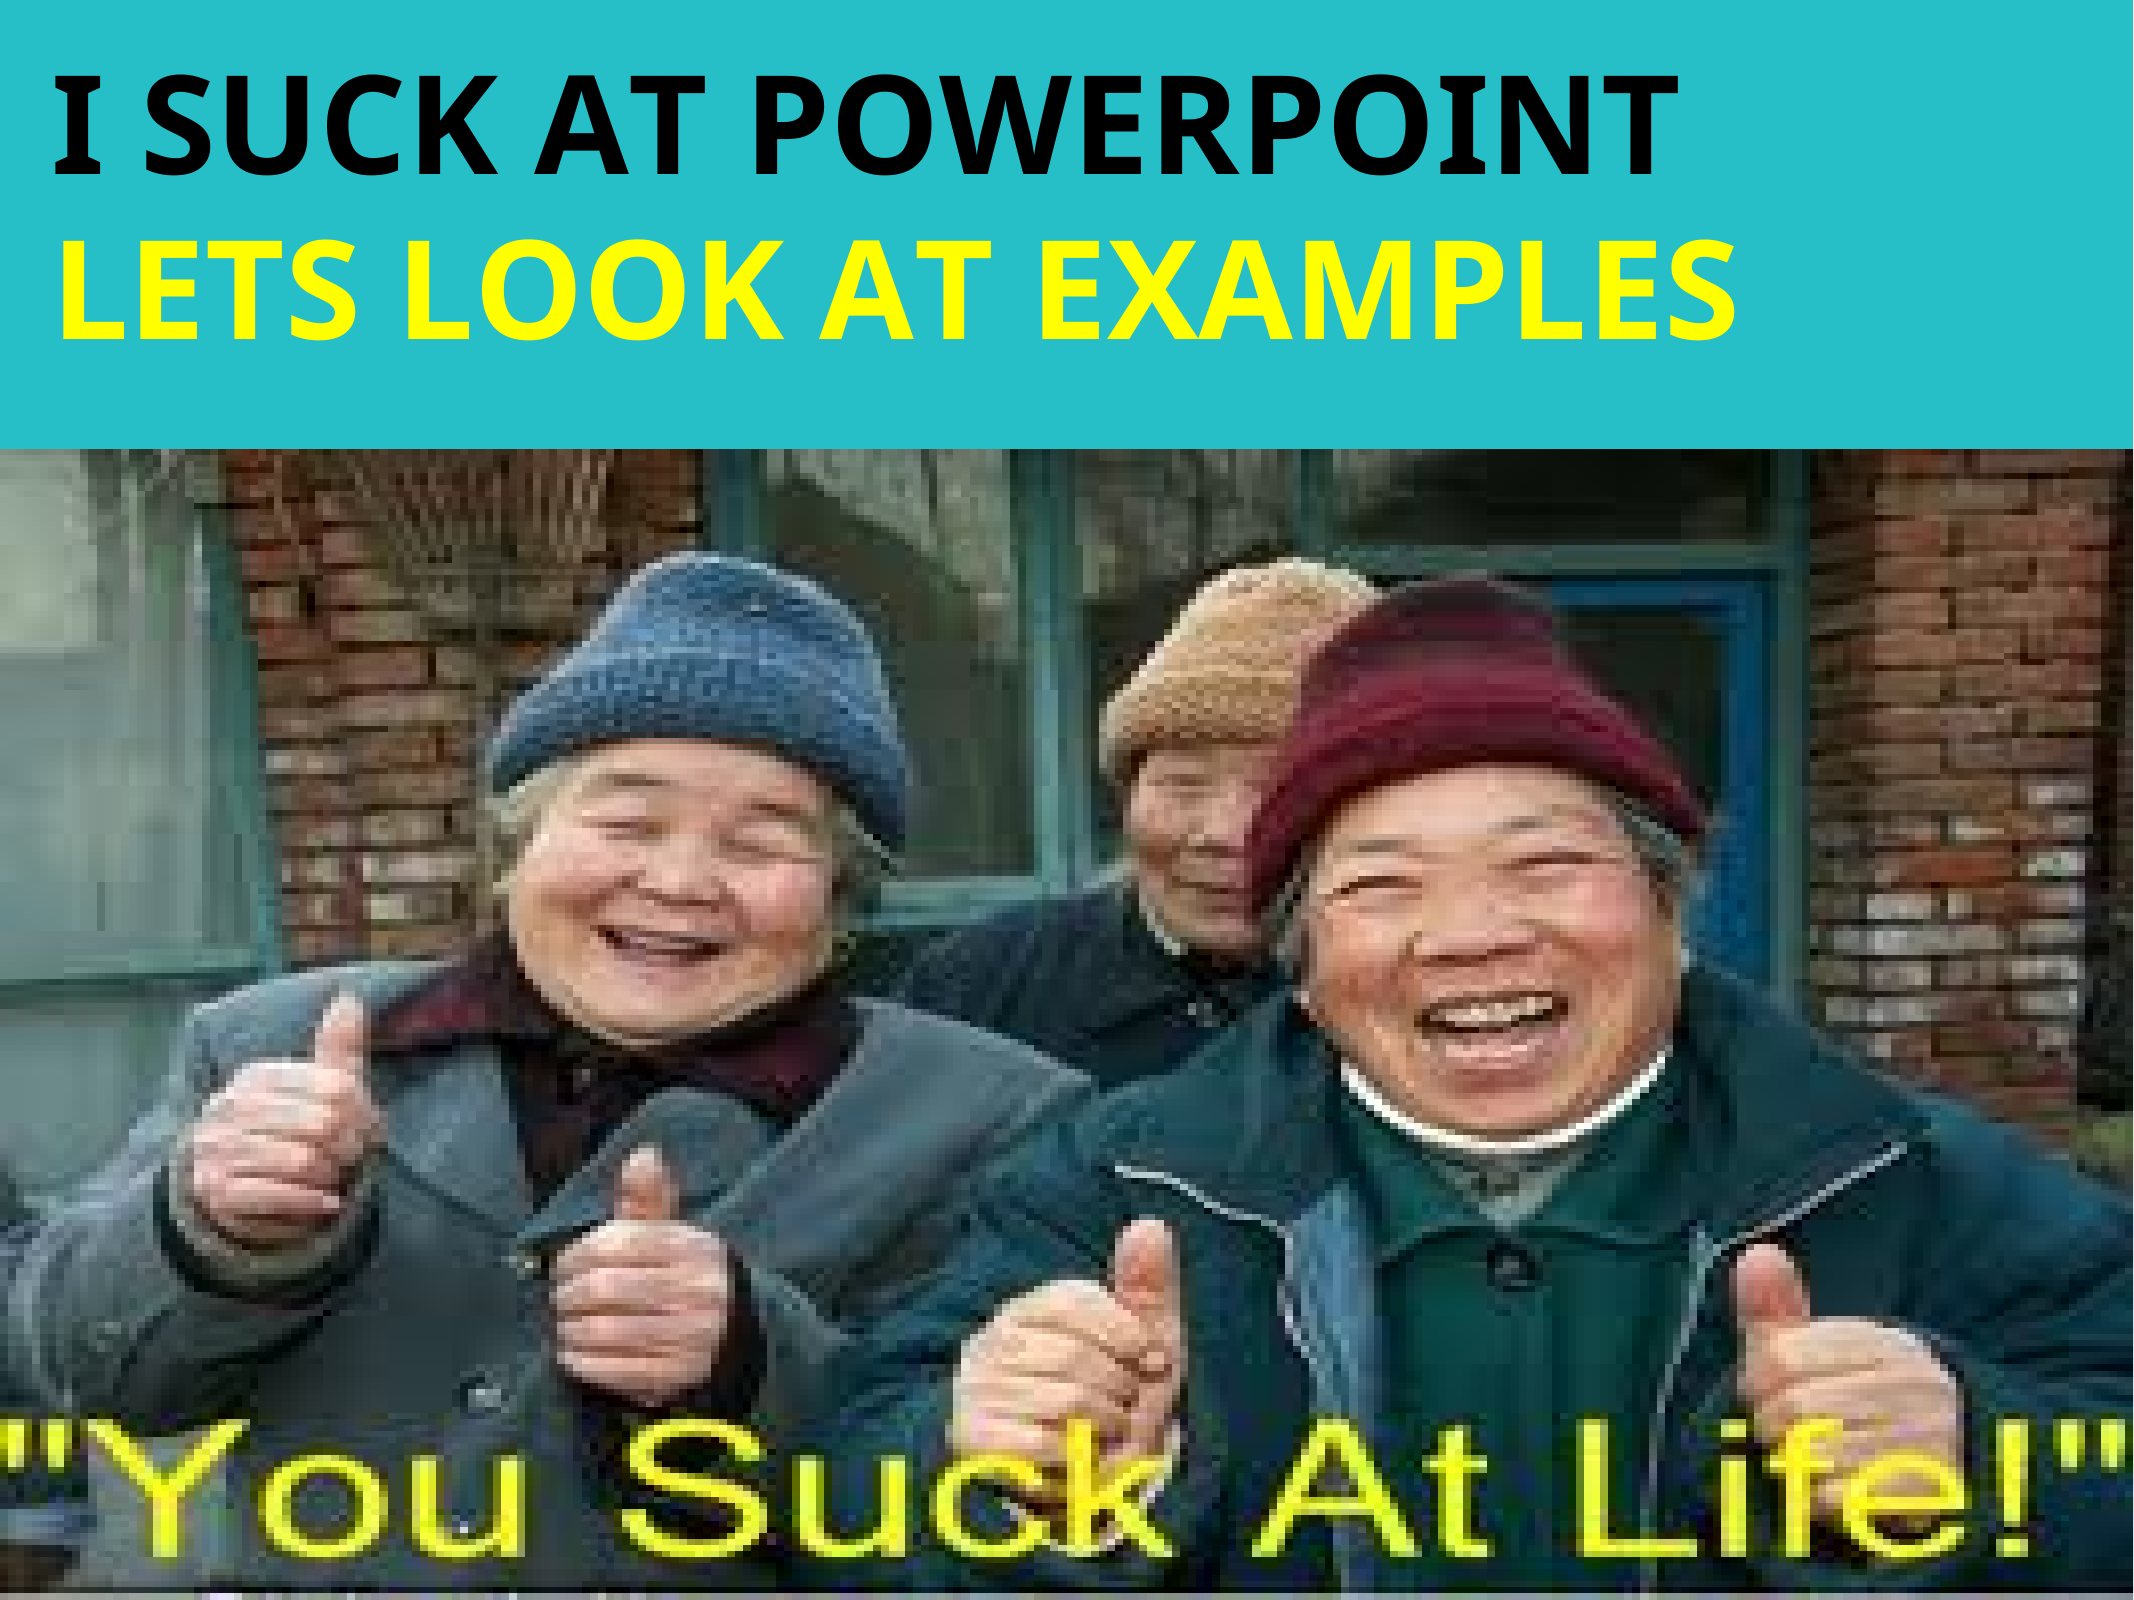

I SUCK AT POWERPOINT
LETS LOOK AT EXAMPLES